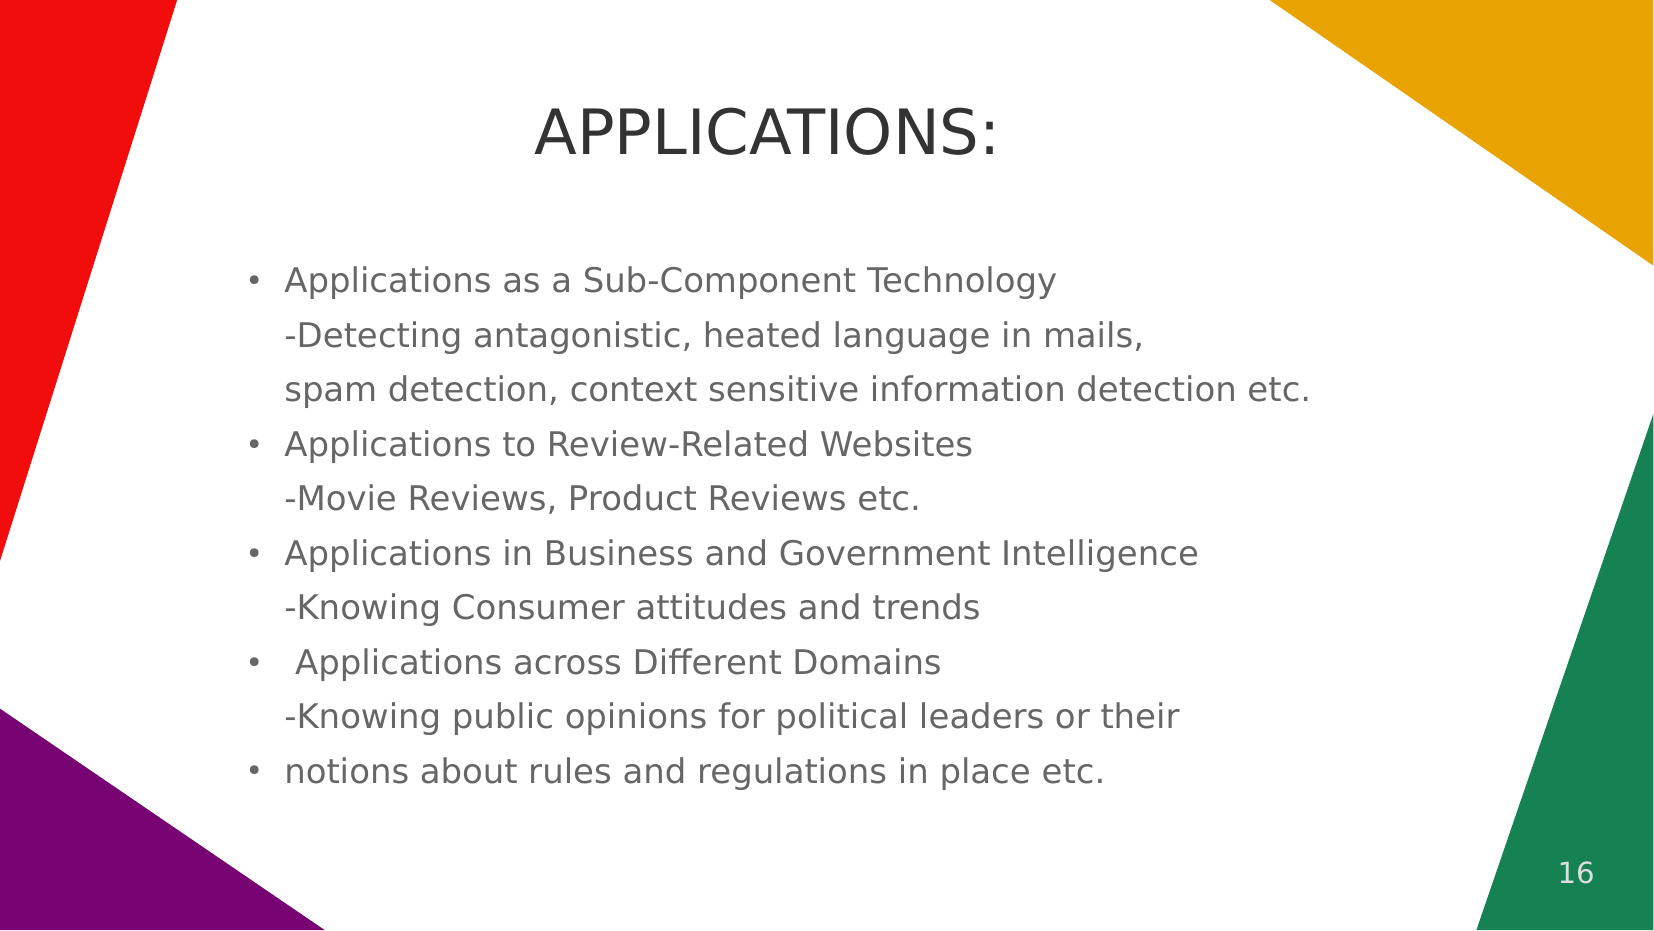

# APPLICATIONS:
Applications as a Sub-Component Technology
-Detecting antagonistic, heated language in mails,
spam detection, context sensitive information detection etc.
Applications to Review-Related Websites
-Movie Reviews, Product Reviews etc.
Applications in Business and Government Intelligence
-Knowing Consumer attitudes and trends
 Applications across Different Domains
-Knowing public opinions for political leaders or their
notions about rules and regulations in place etc.
16